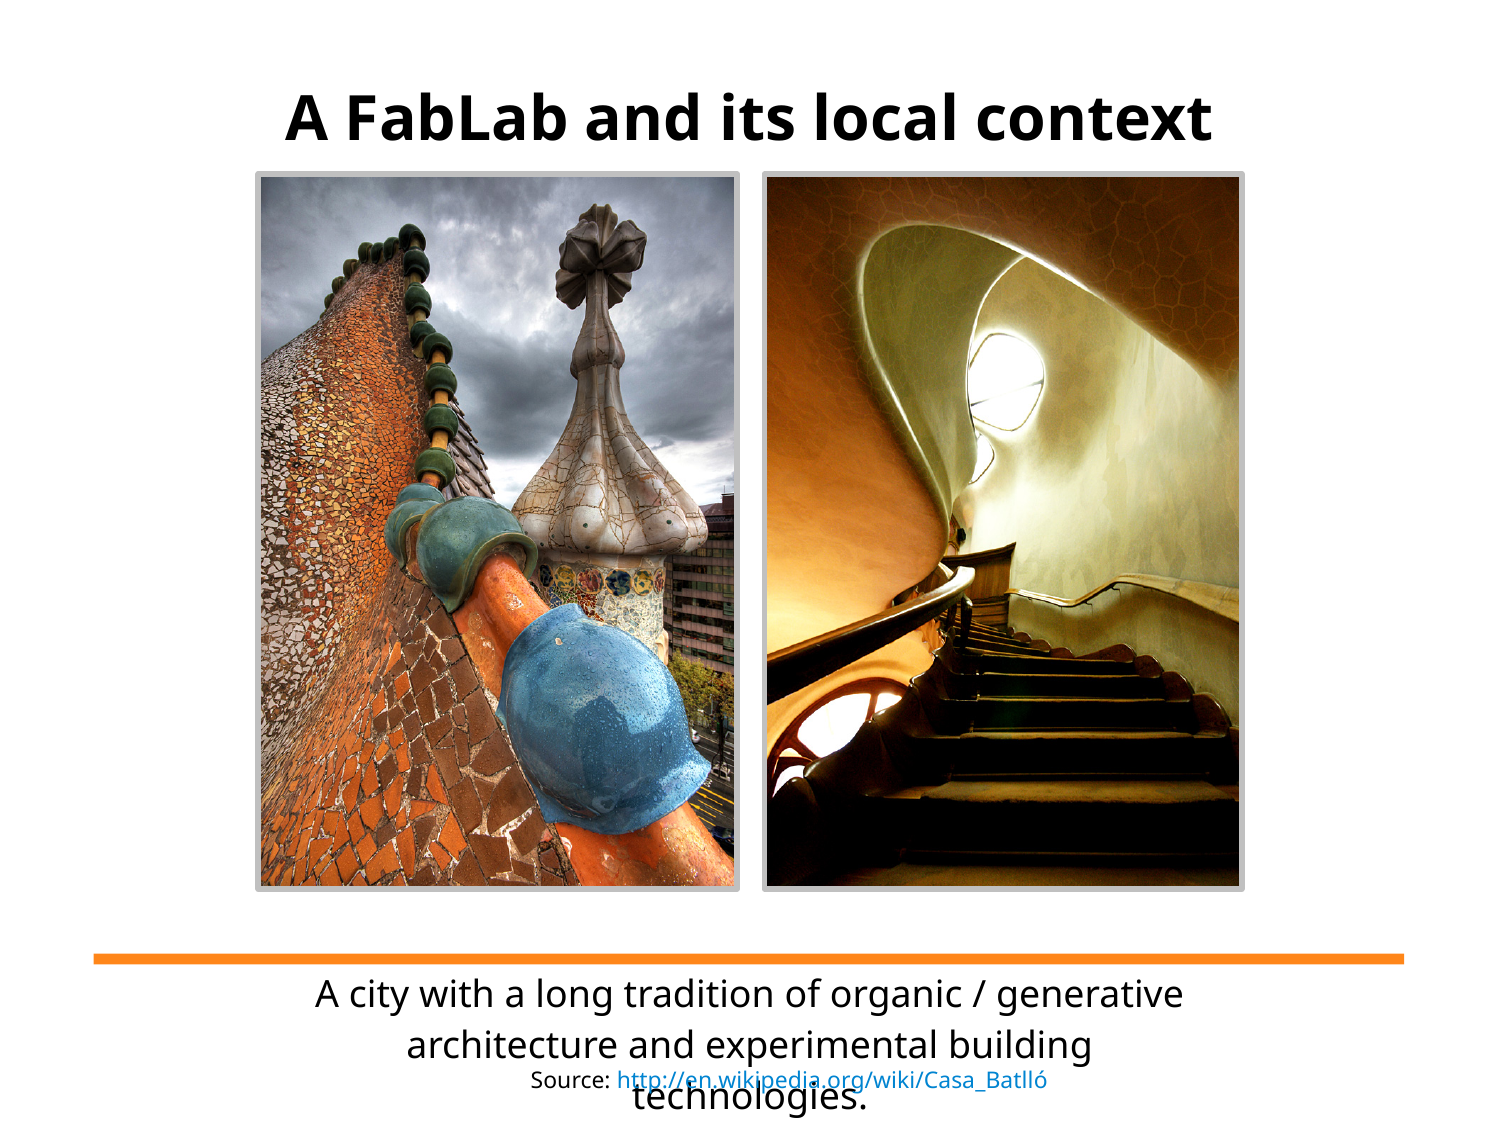

# A FabLab and its local context
A city with a long tradition of organic / generative architecture and experimental building technologies.
Source: http://en.wikipedia.org/wiki/Casa_Batlló